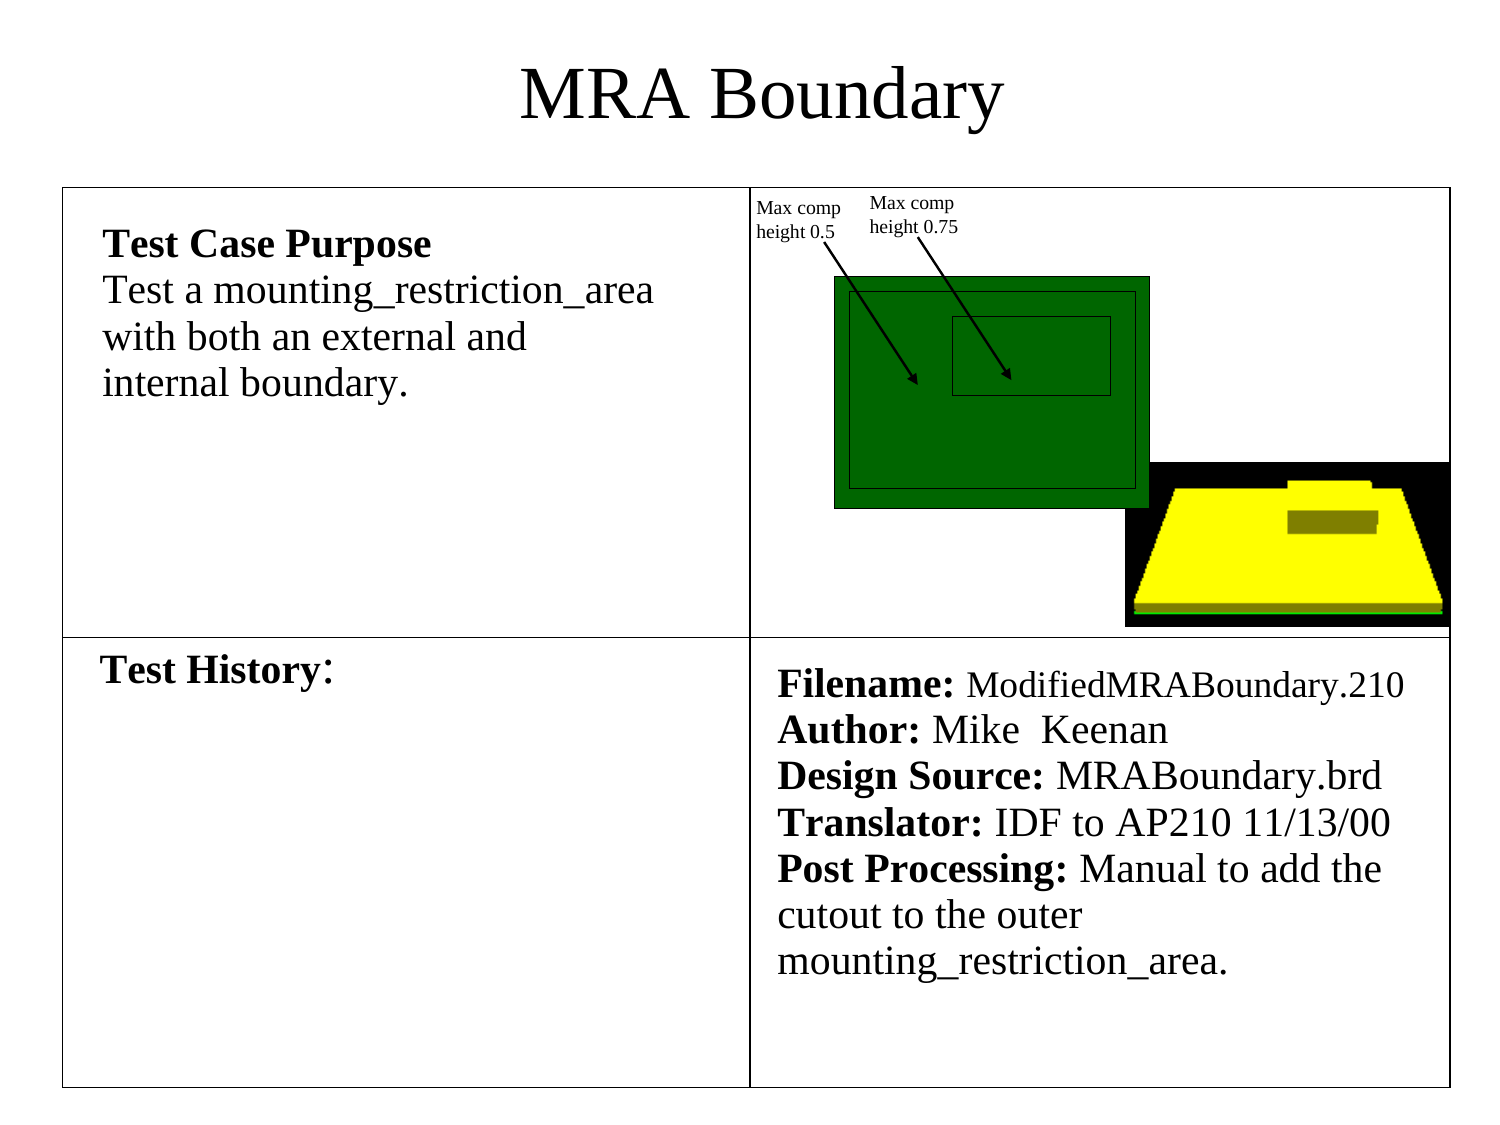

# MRA Boundary
Test Case Purpose
Test a mounting_restriction_area with both an external and internal boundary.
Test History:
Filename: ModifiedMRABoundary.210
Author: Mike Keenan
Design Source: MRABoundary.brd
Translator: IDF to AP210 11/13/00
Post Processing: Manual to add the cutout to the outer mounting_restriction_area.